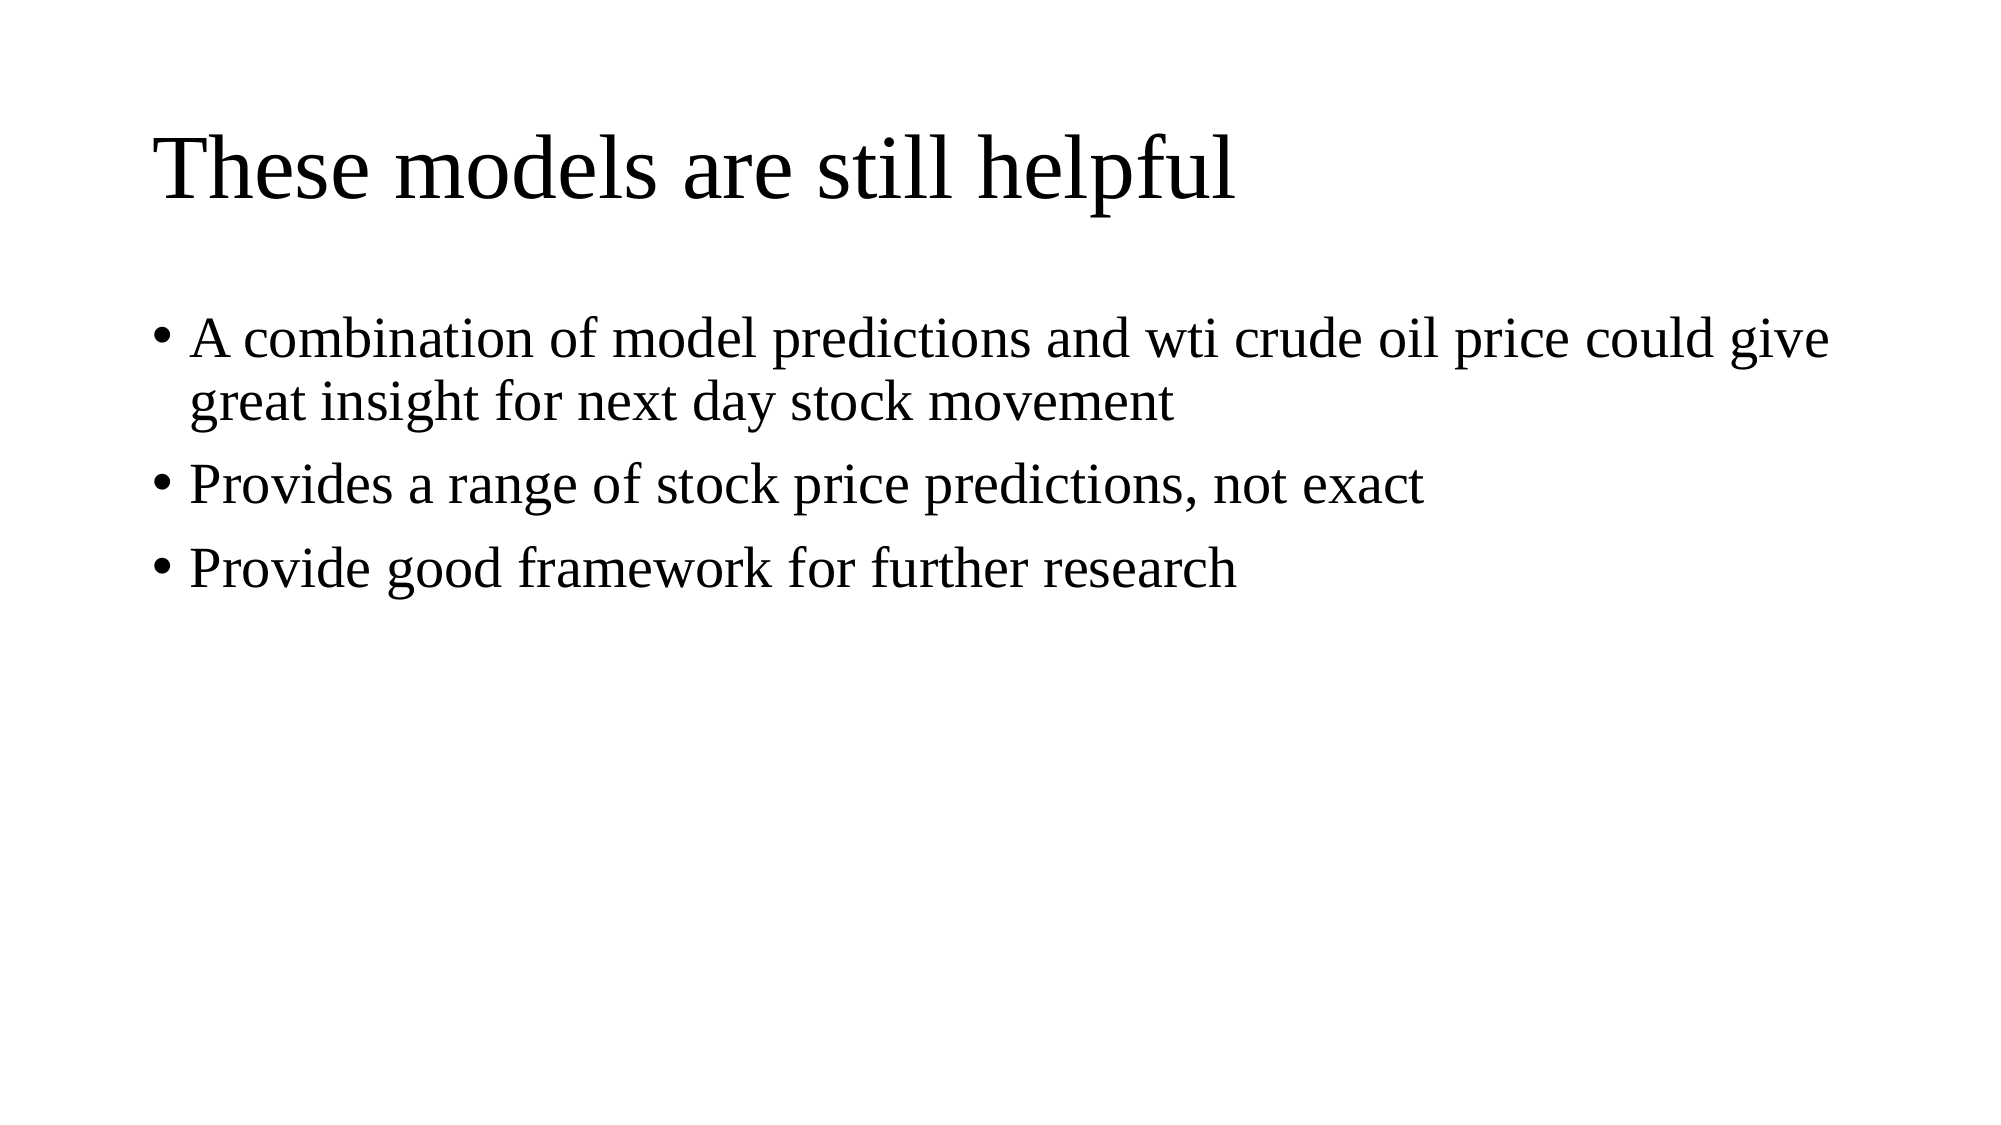

# These models are still helpful
A combination of model predictions and wti crude oil price could give great insight for next day stock movement
Provides a range of stock price predictions, not exact
Provide good framework for further research